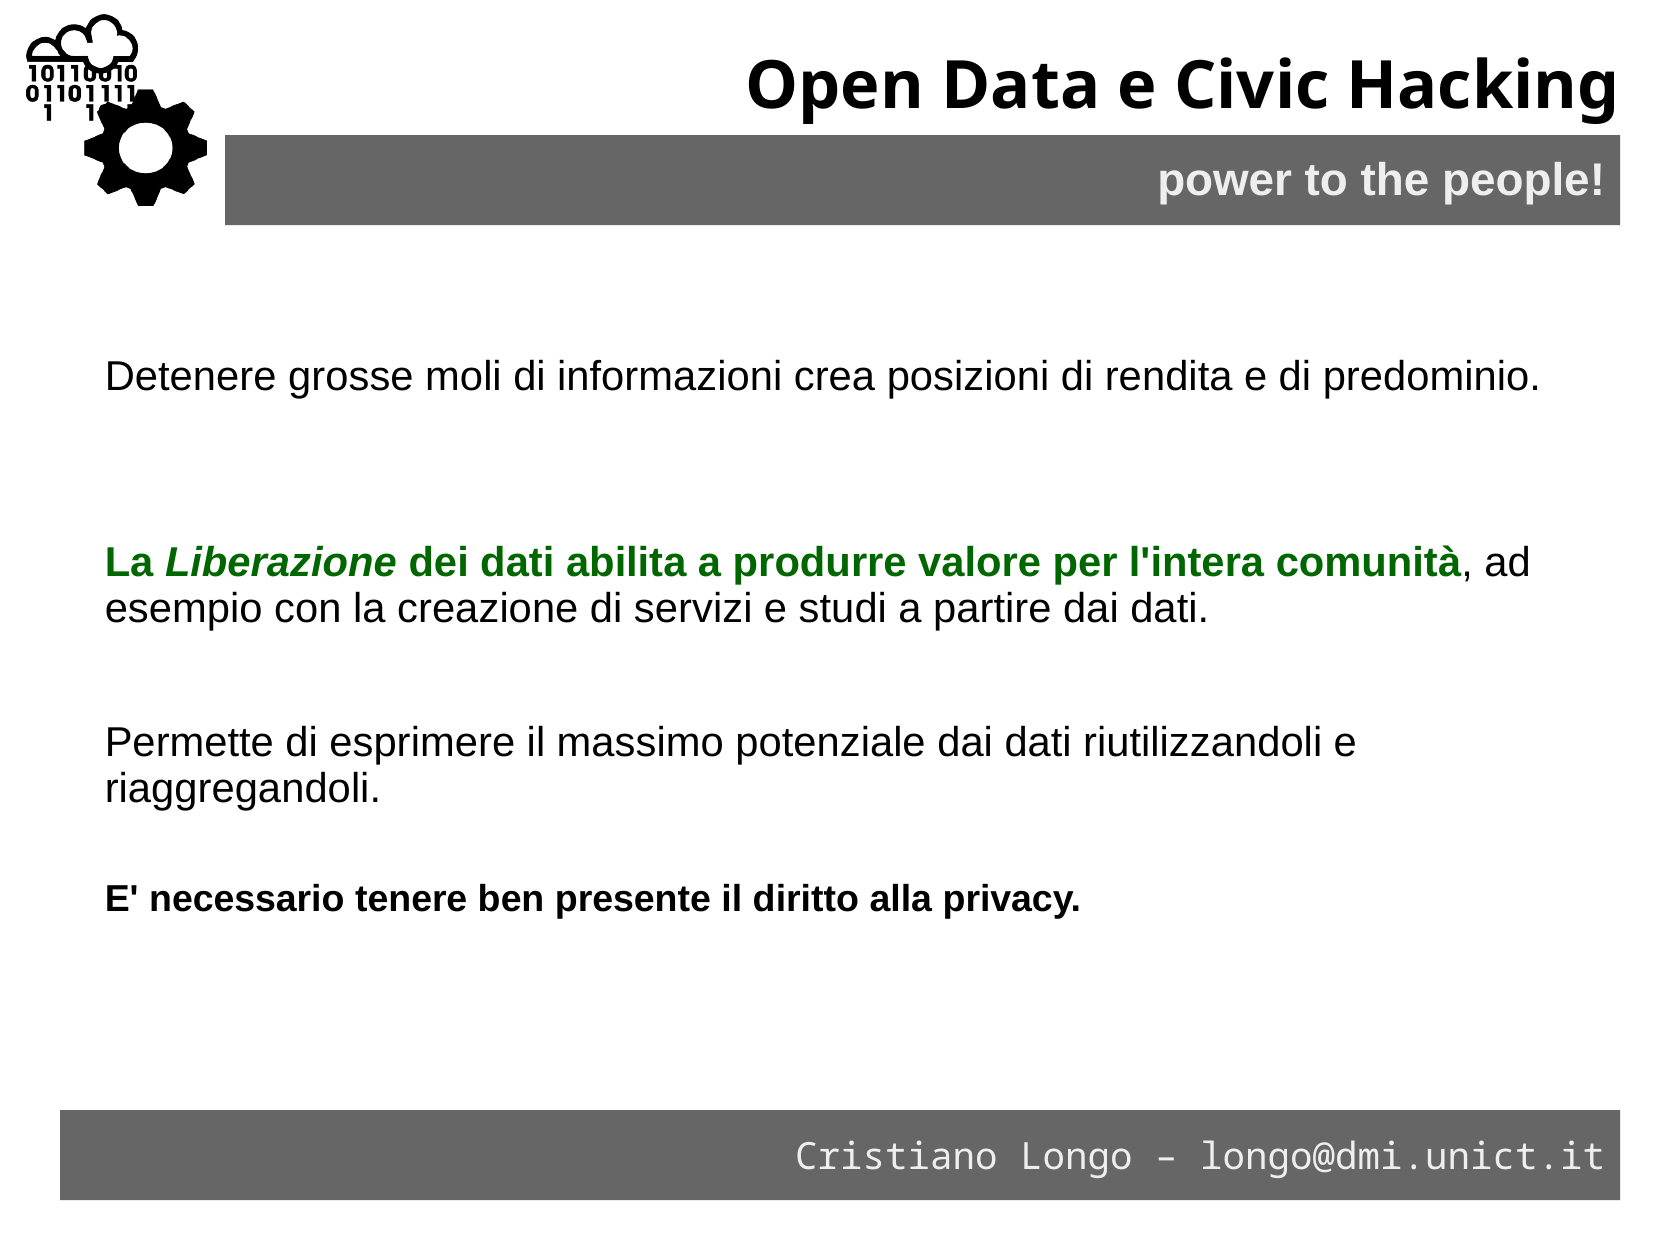

Open Data e Civic Hacking
power to the people!
Detenere grosse moli di informazioni crea posizioni di rendita e di predominio.
La Liberazione dei dati abilita a produrre valore per l'intera comunità, ad esempio con la creazione di servizi e studi a partire dai dati.
Permette di esprimere il massimo potenziale dai dati riutilizzandoli e riaggregandoli.
E' necessario tenere ben presente il diritto alla privacy.
Cristiano Longo – longo@dmi.unict.it